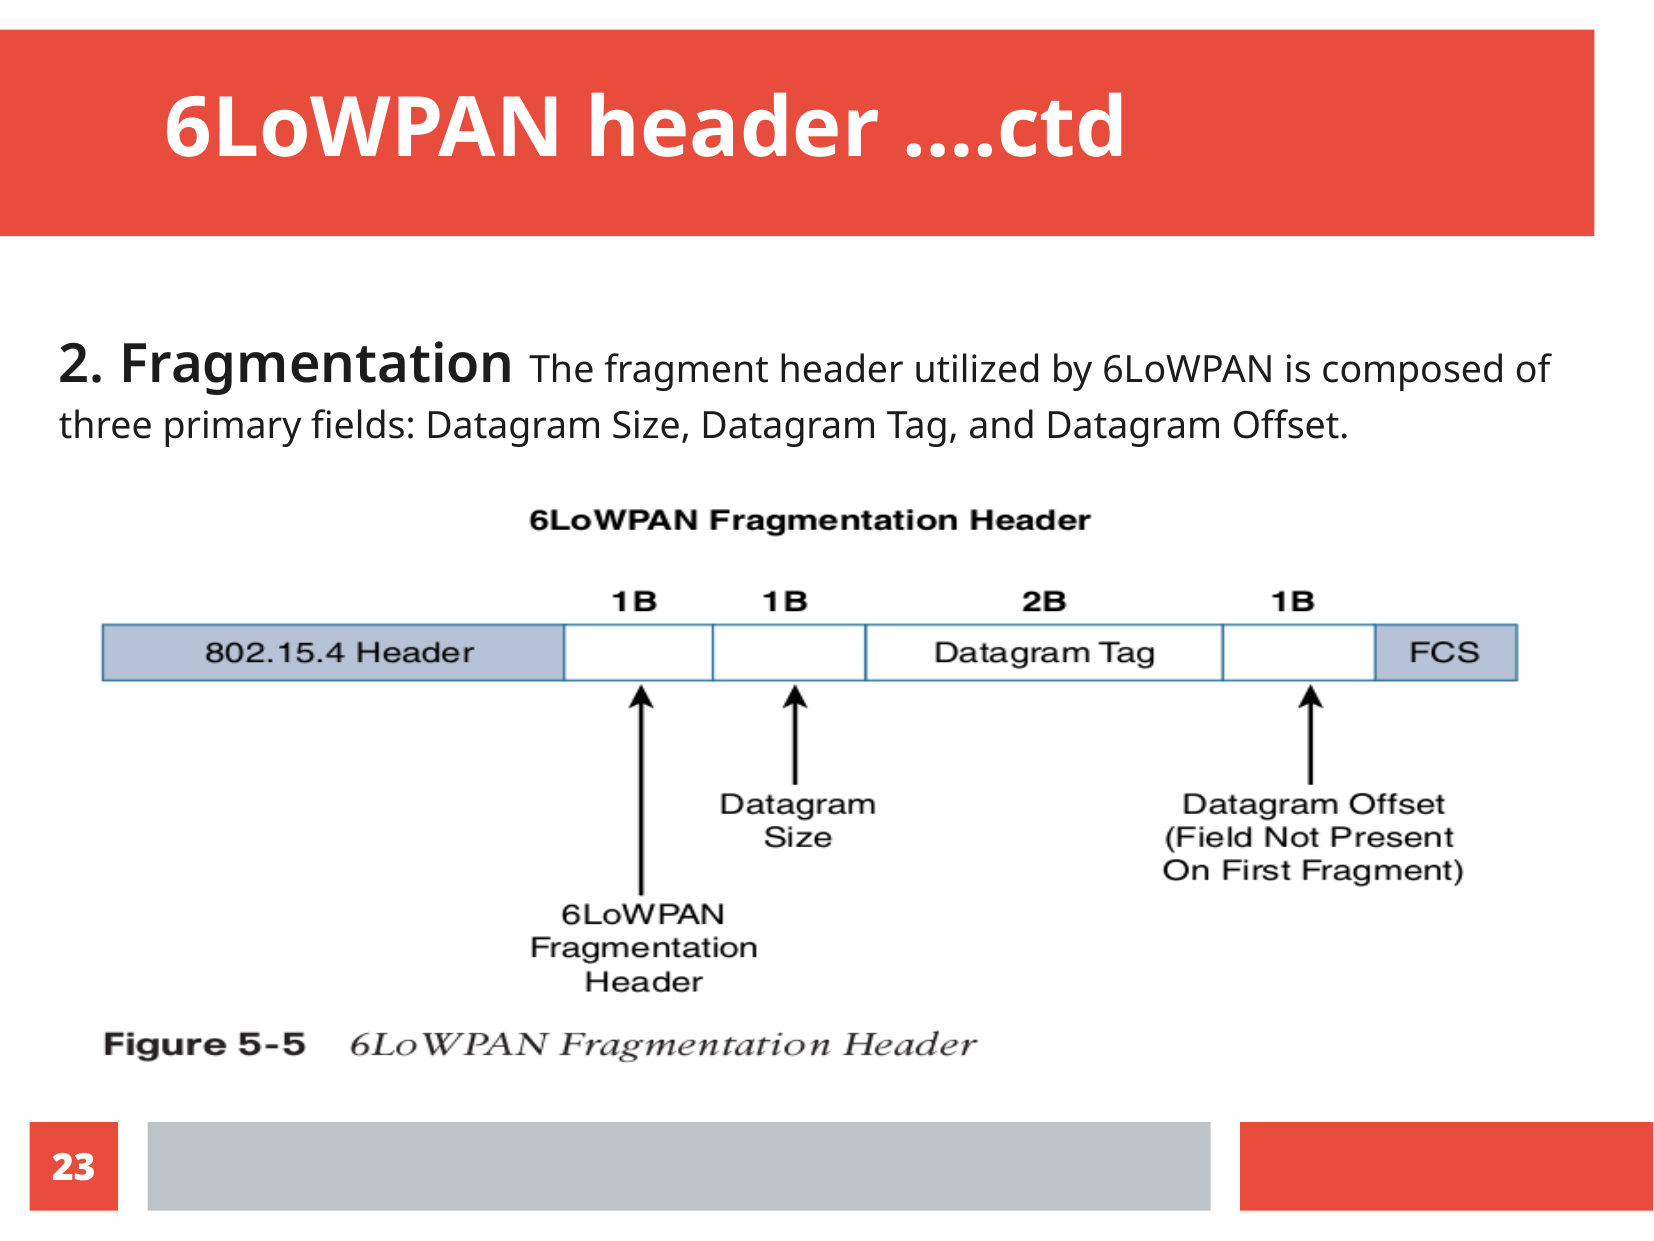

6LoWPAN header ….ctd
# 2. Fragmentation The fragment header utilized by 6LoWPAN is composed of three primary fields: Datagram Size, Datagram Tag, and Datagram Offset.
23